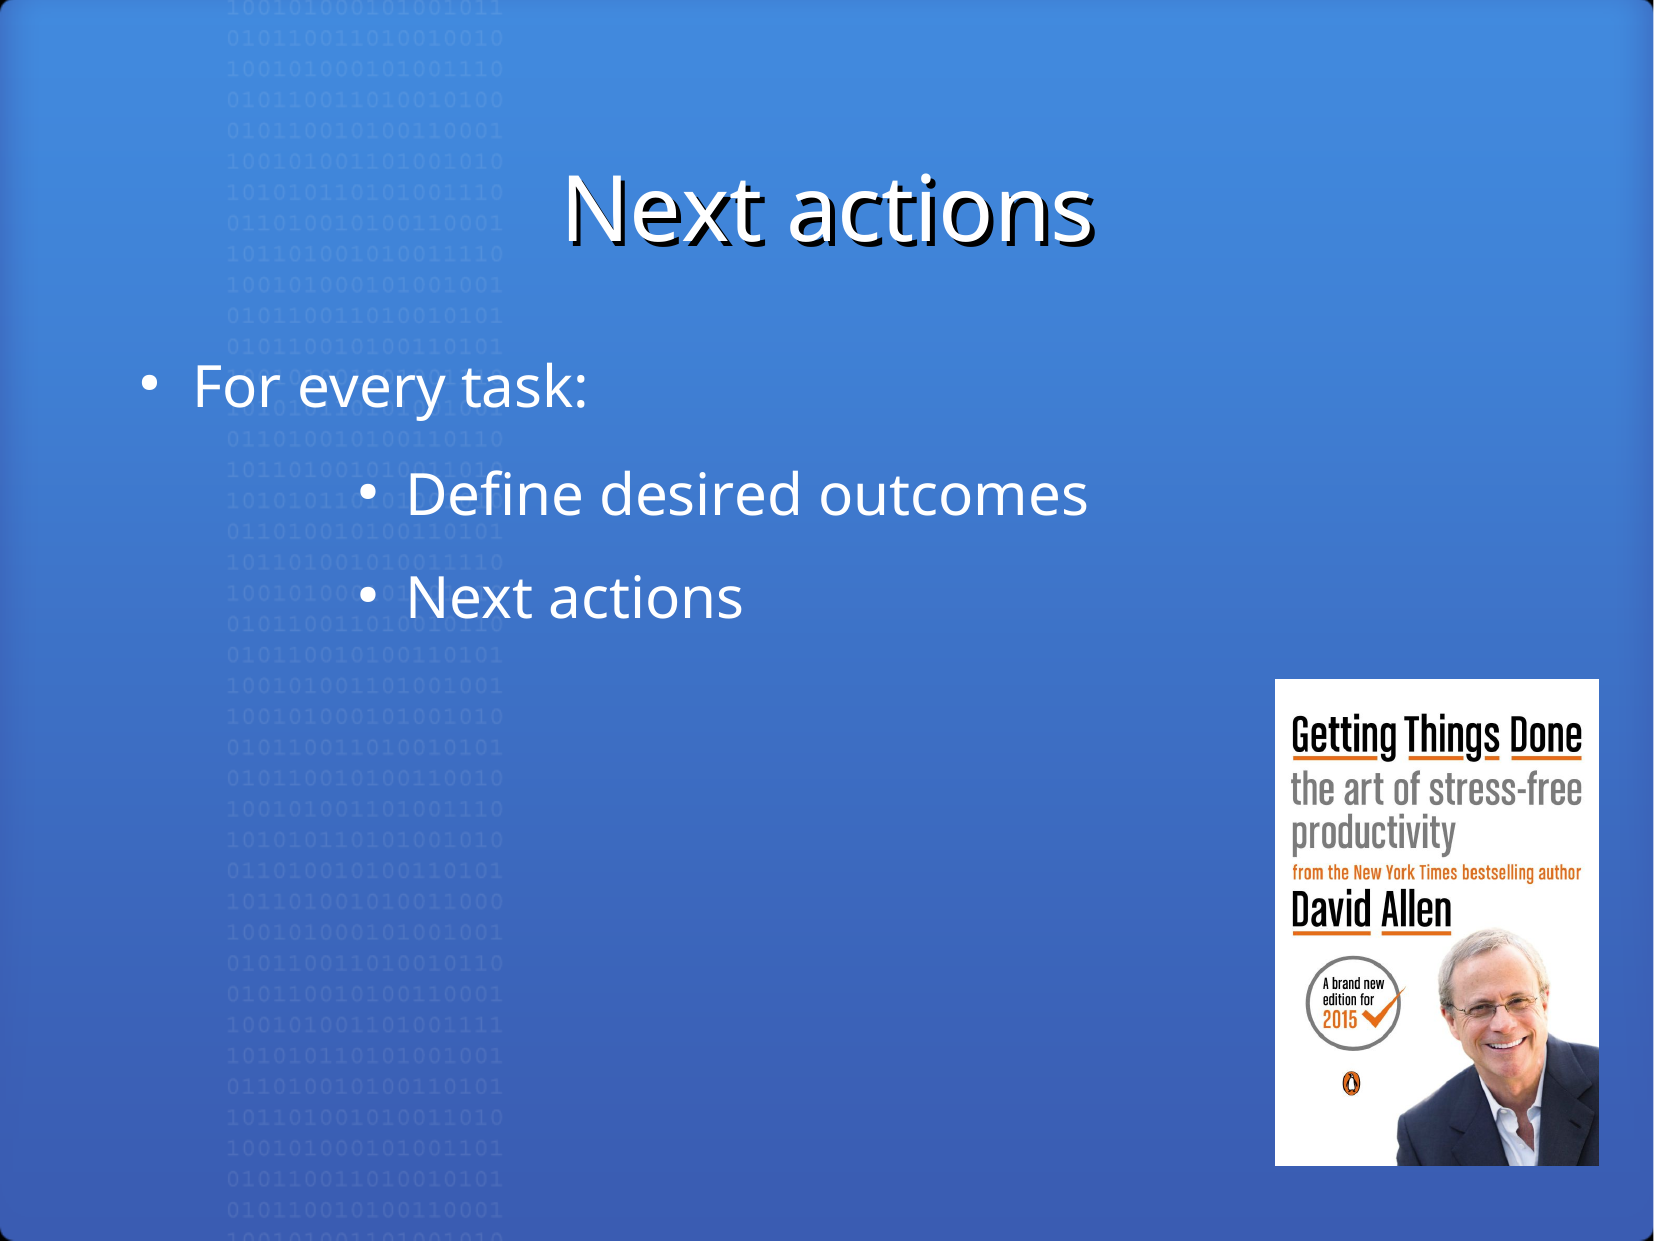

# Next actions
For every task:
Define desired outcomes
Next actions